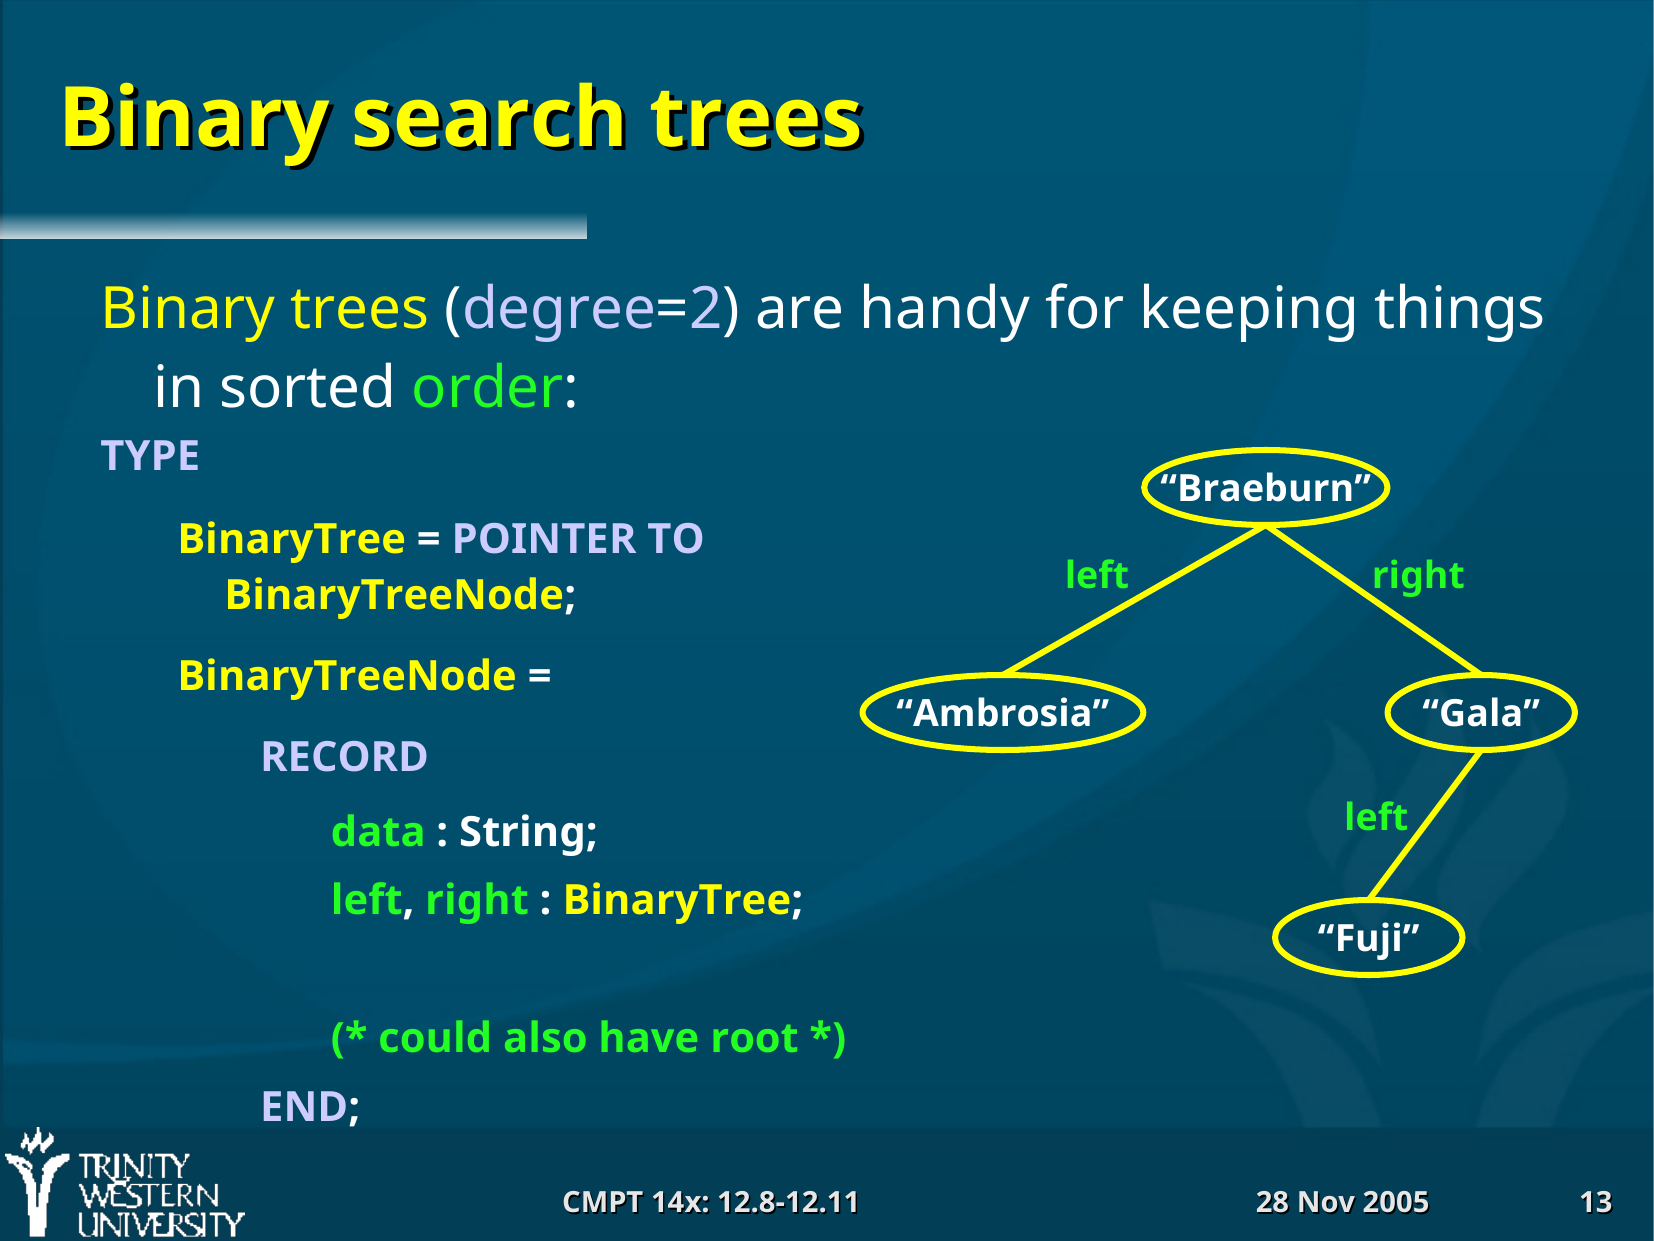

# Binary search trees
Binary trees (degree=2) are handy for keeping things in sorted order:
TYPE
BinaryTree = POINTER TO BinaryTreeNode;
BinaryTreeNode =
RECORD
data : String;
left, right : BinaryTree;
(* could also have root *)
END;
“Braeburn”
left
right
“Ambrosia”
“Gala”
left
“Fuji”
CMPT 14x: 12.8-12.11
28 Nov 2005
13